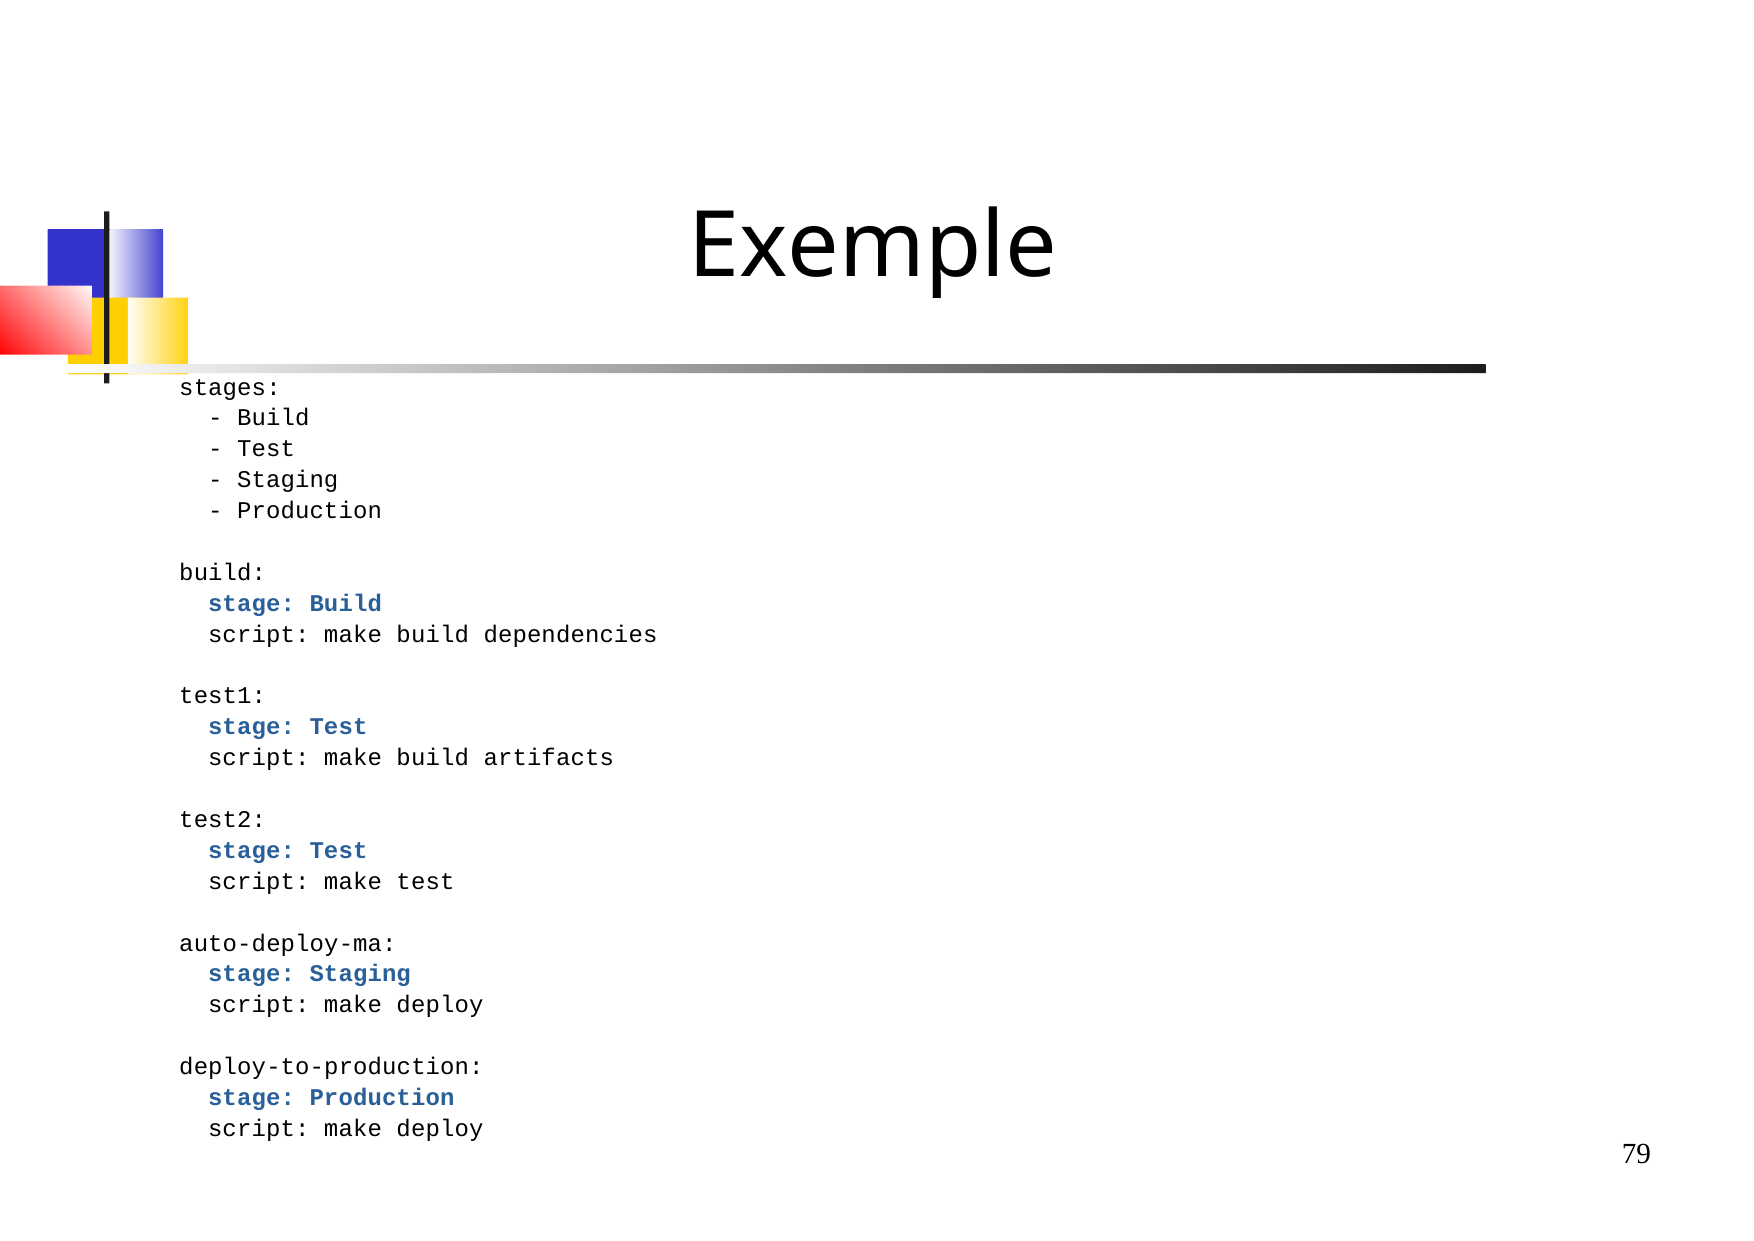

# Exemple
stages:
 - Build
 - Test
 - Staging
 - Production
build:
 stage: Build
 script: make build dependencies
test1:
 stage: Test
 script: make build artifacts
test2:
 stage: Test
 script: make test
auto-deploy-ma:
 stage: Staging
 script: make deploy
deploy-to-production:
 stage: Production
 script: make deploy